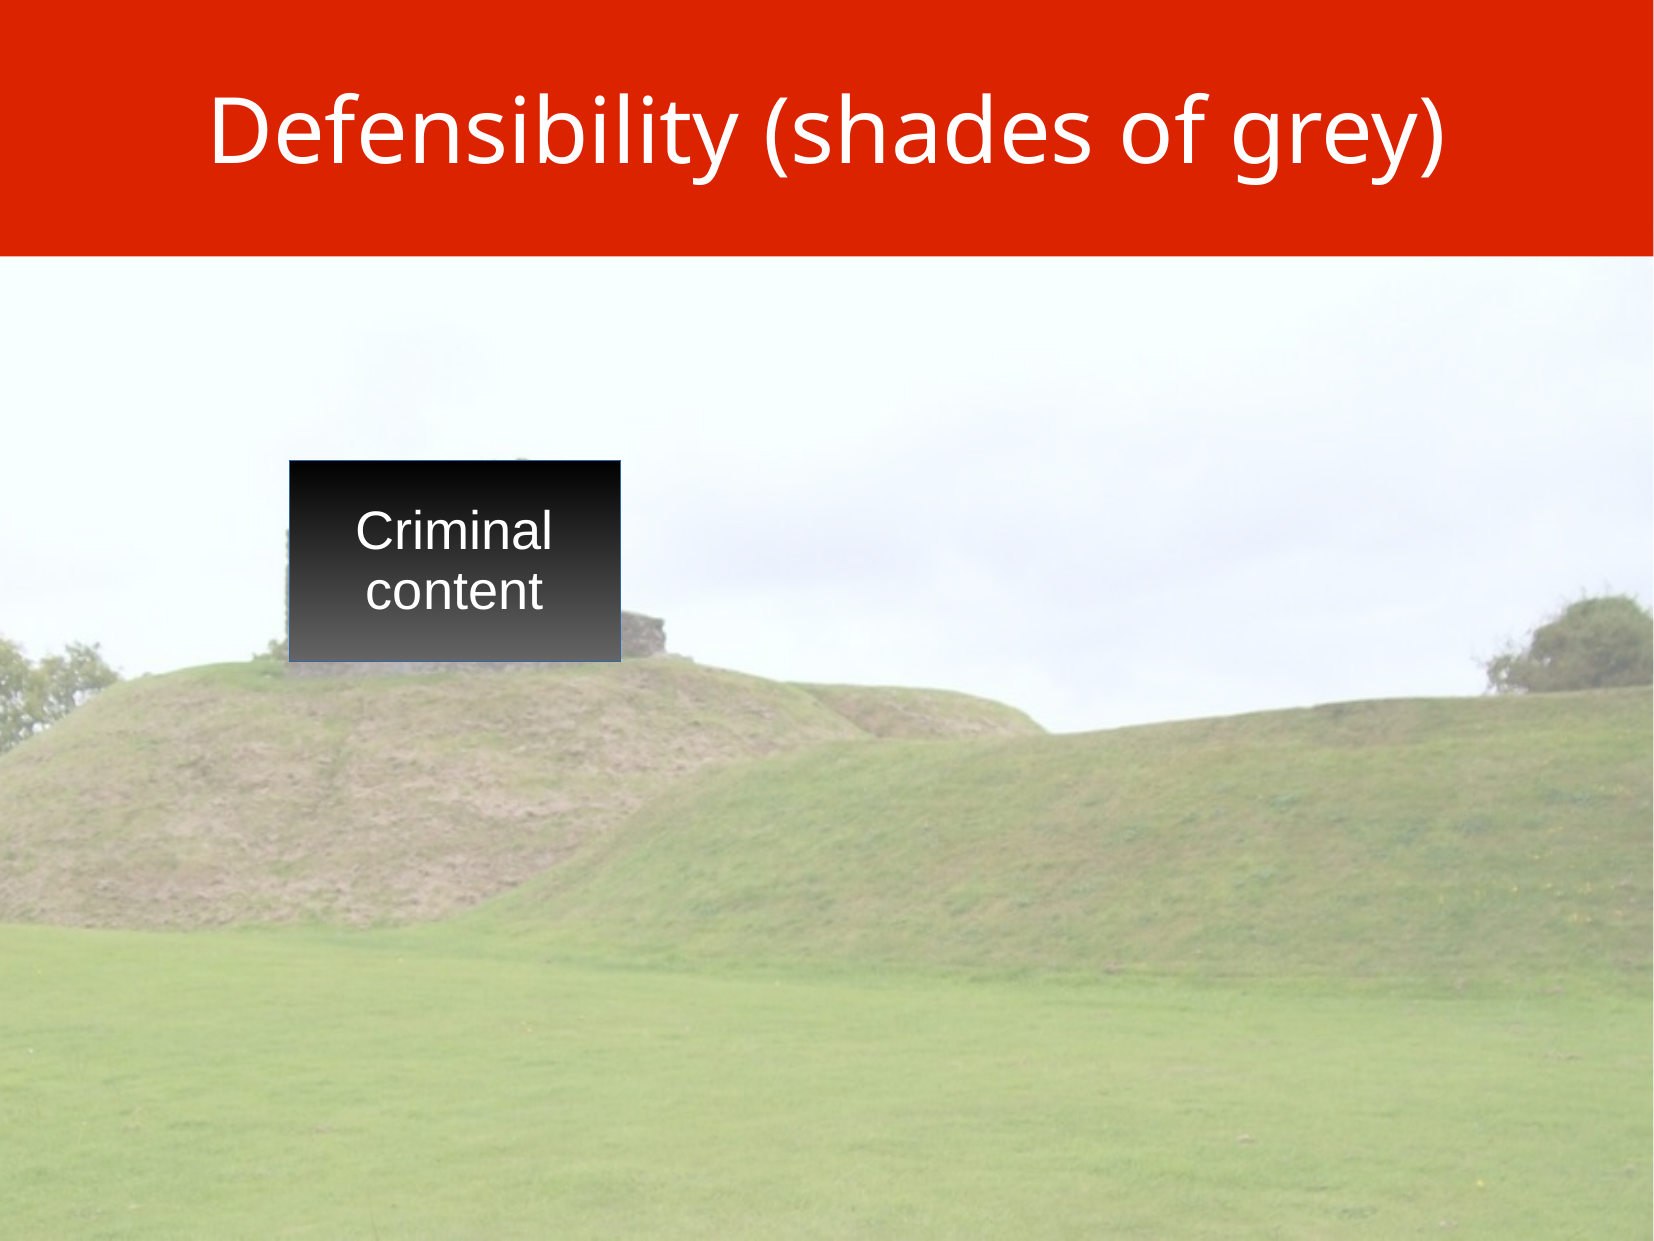

# Defensibility (shades of grey)
Criminal
content